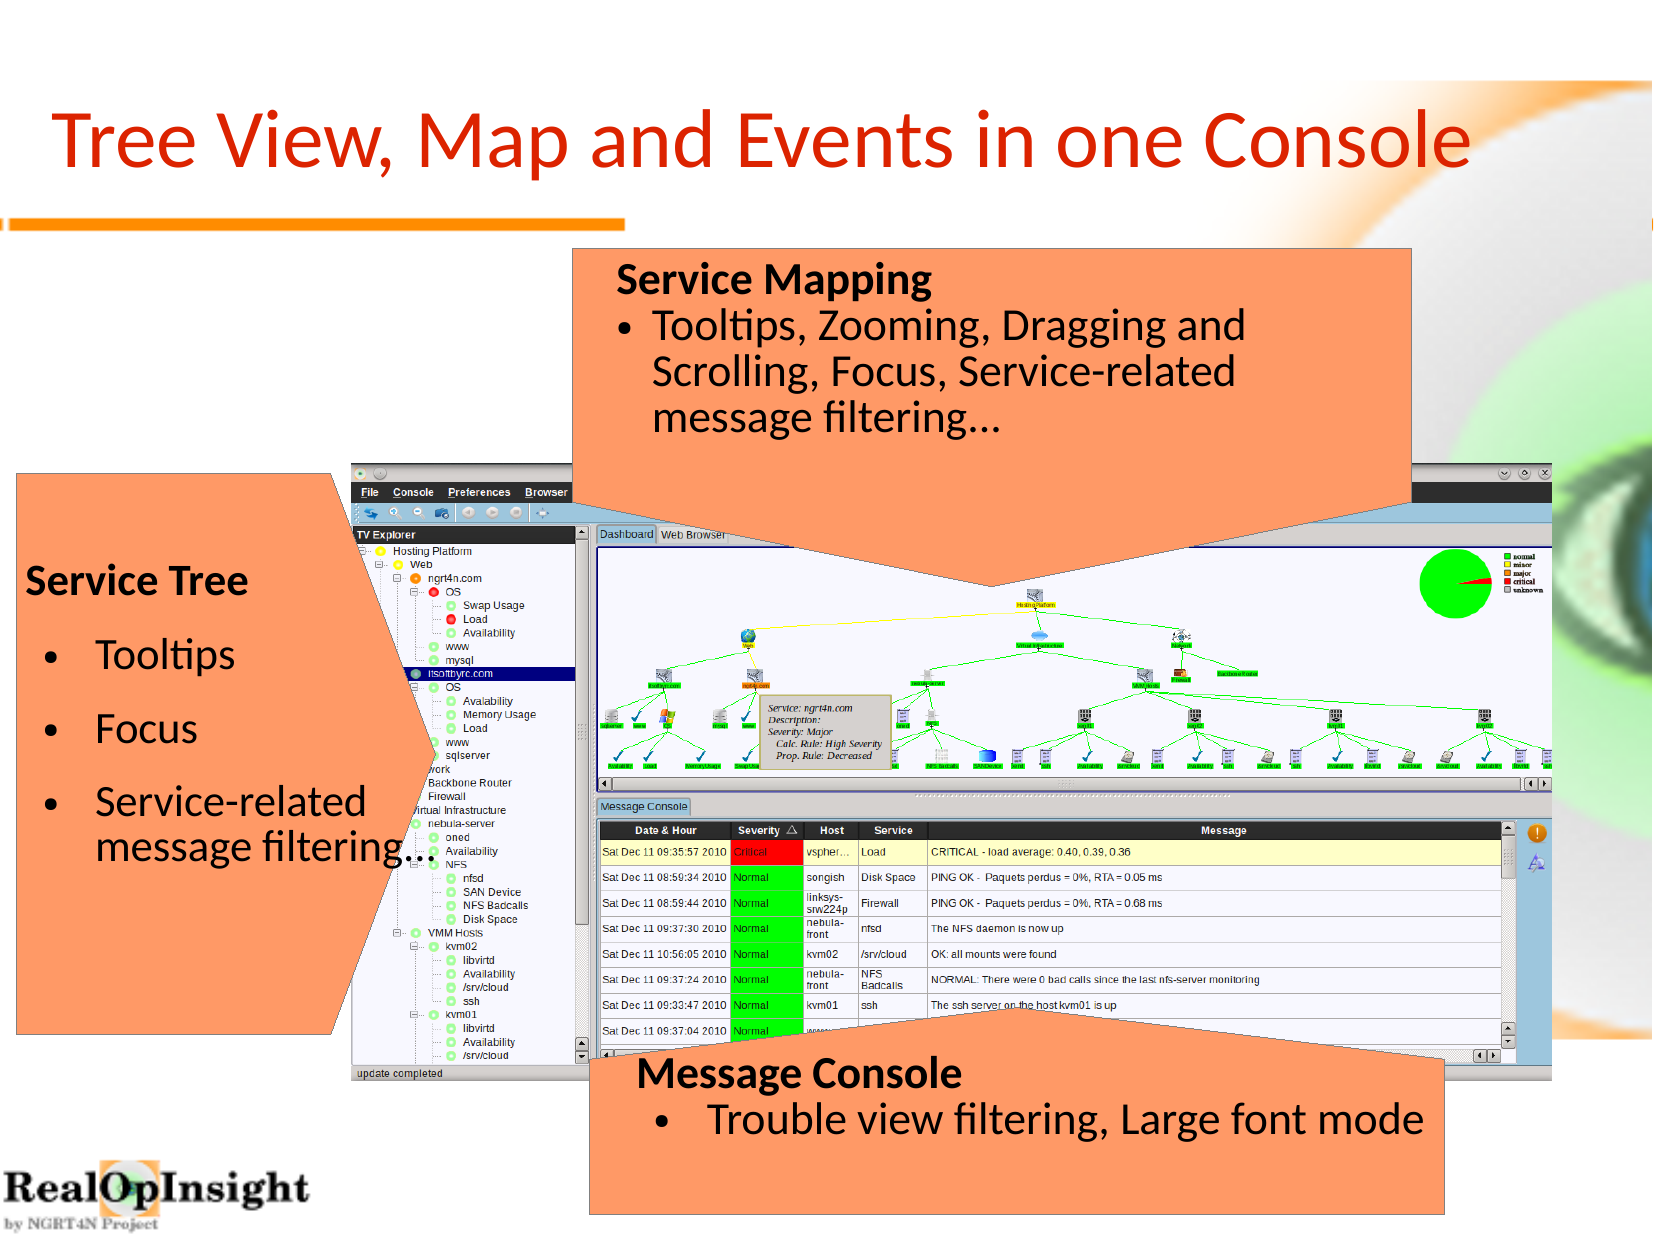

# Tree View, Map and Events in one Console
Service Mapping
Tooltips, Zooming, Dragging and Scrolling, Focus, Service-related message filtering...
Service Tree
Tooltips
Focus
Service-related message filtering...
Message Console
Trouble view filtering, Large font mode